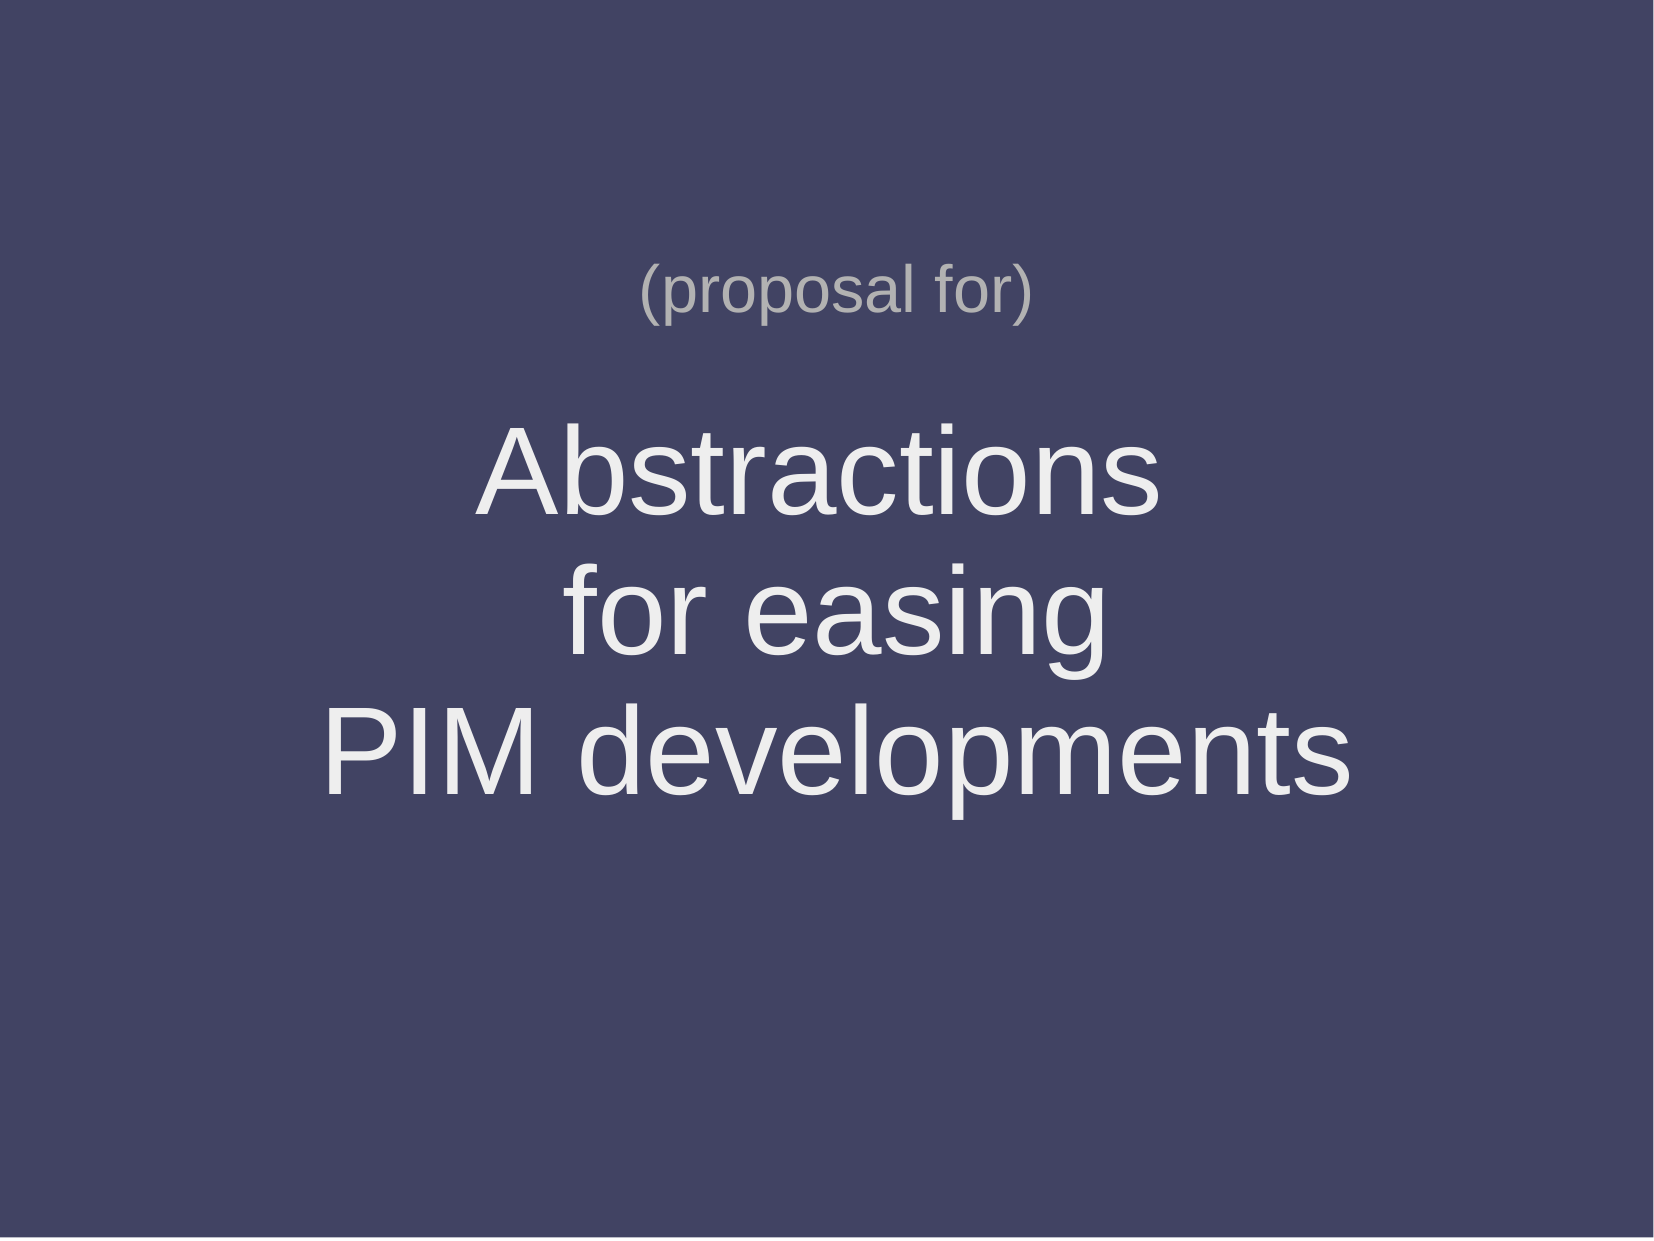

(proposal for)
Abstractions
for easing
PIM developments